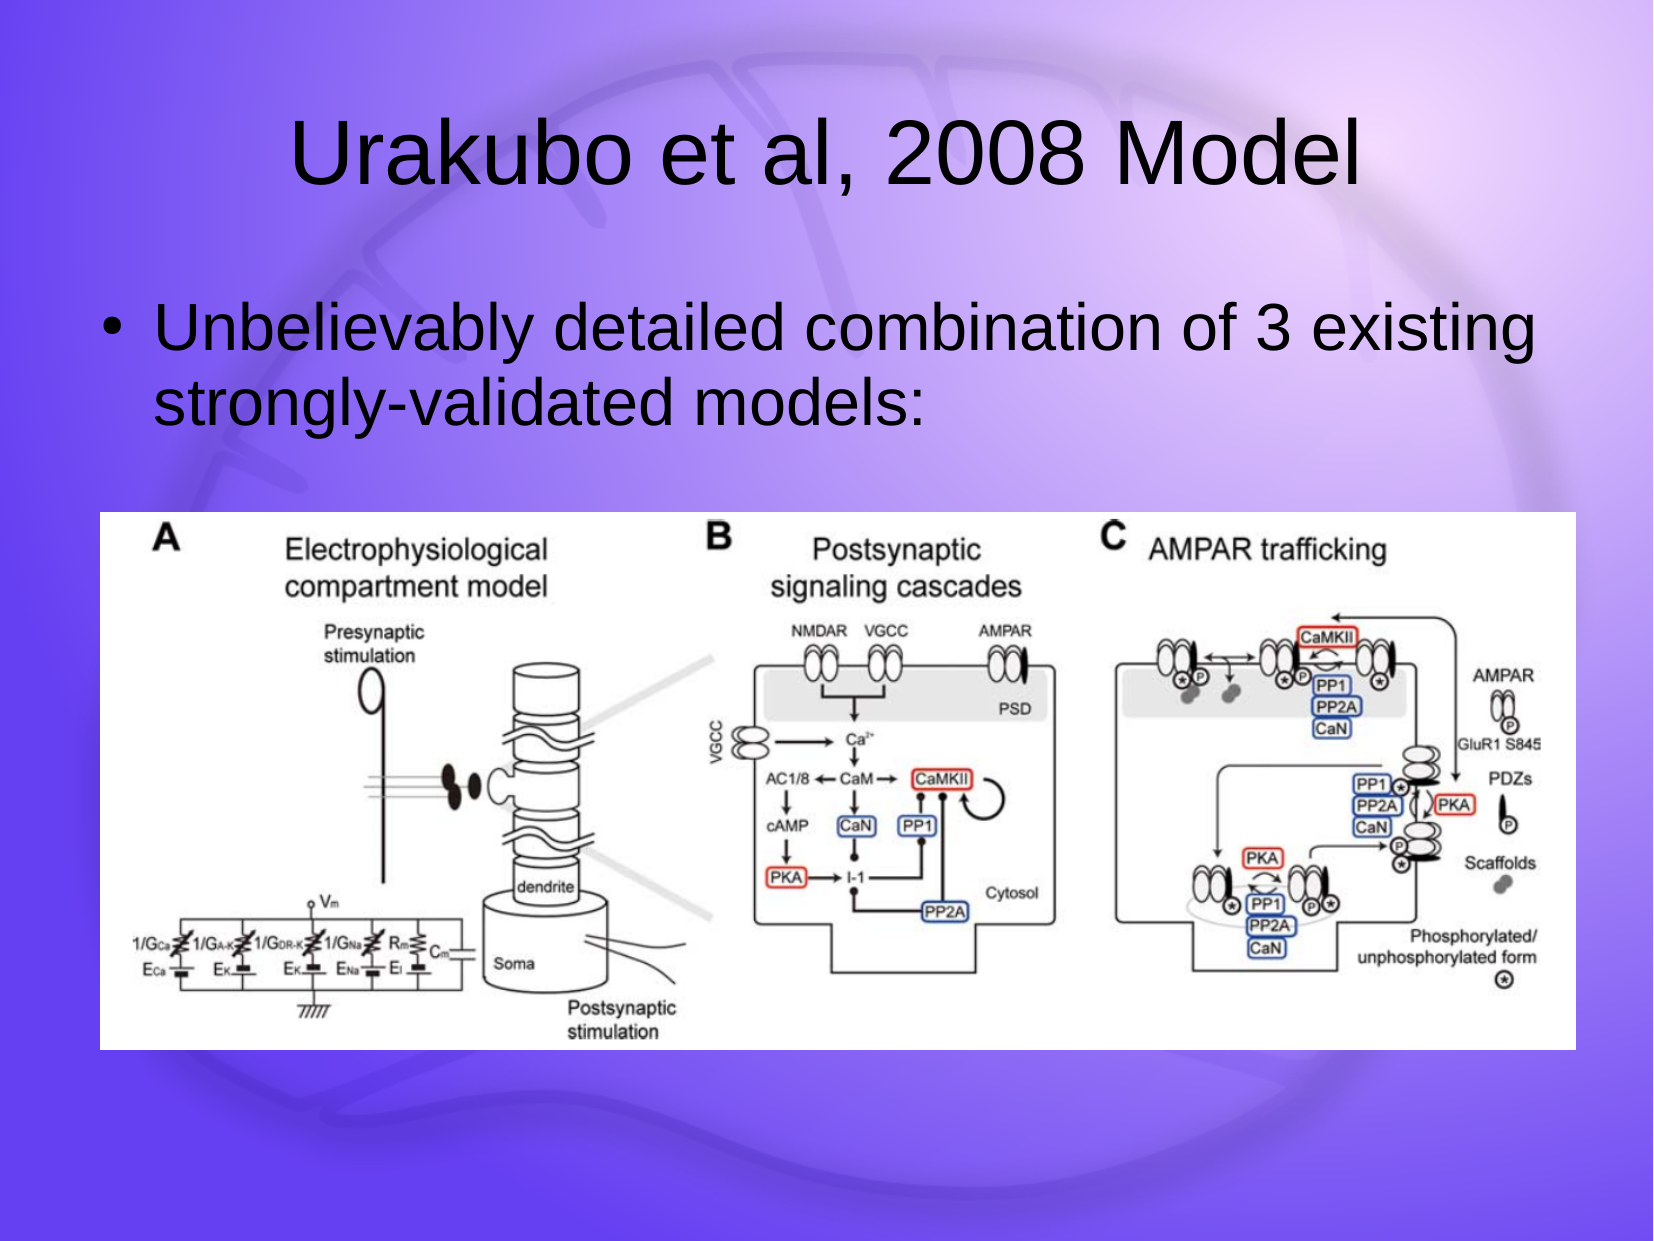

# Urakubo et al, 2008 Model
Unbelievably detailed combination of 3 existing strongly-validated models: